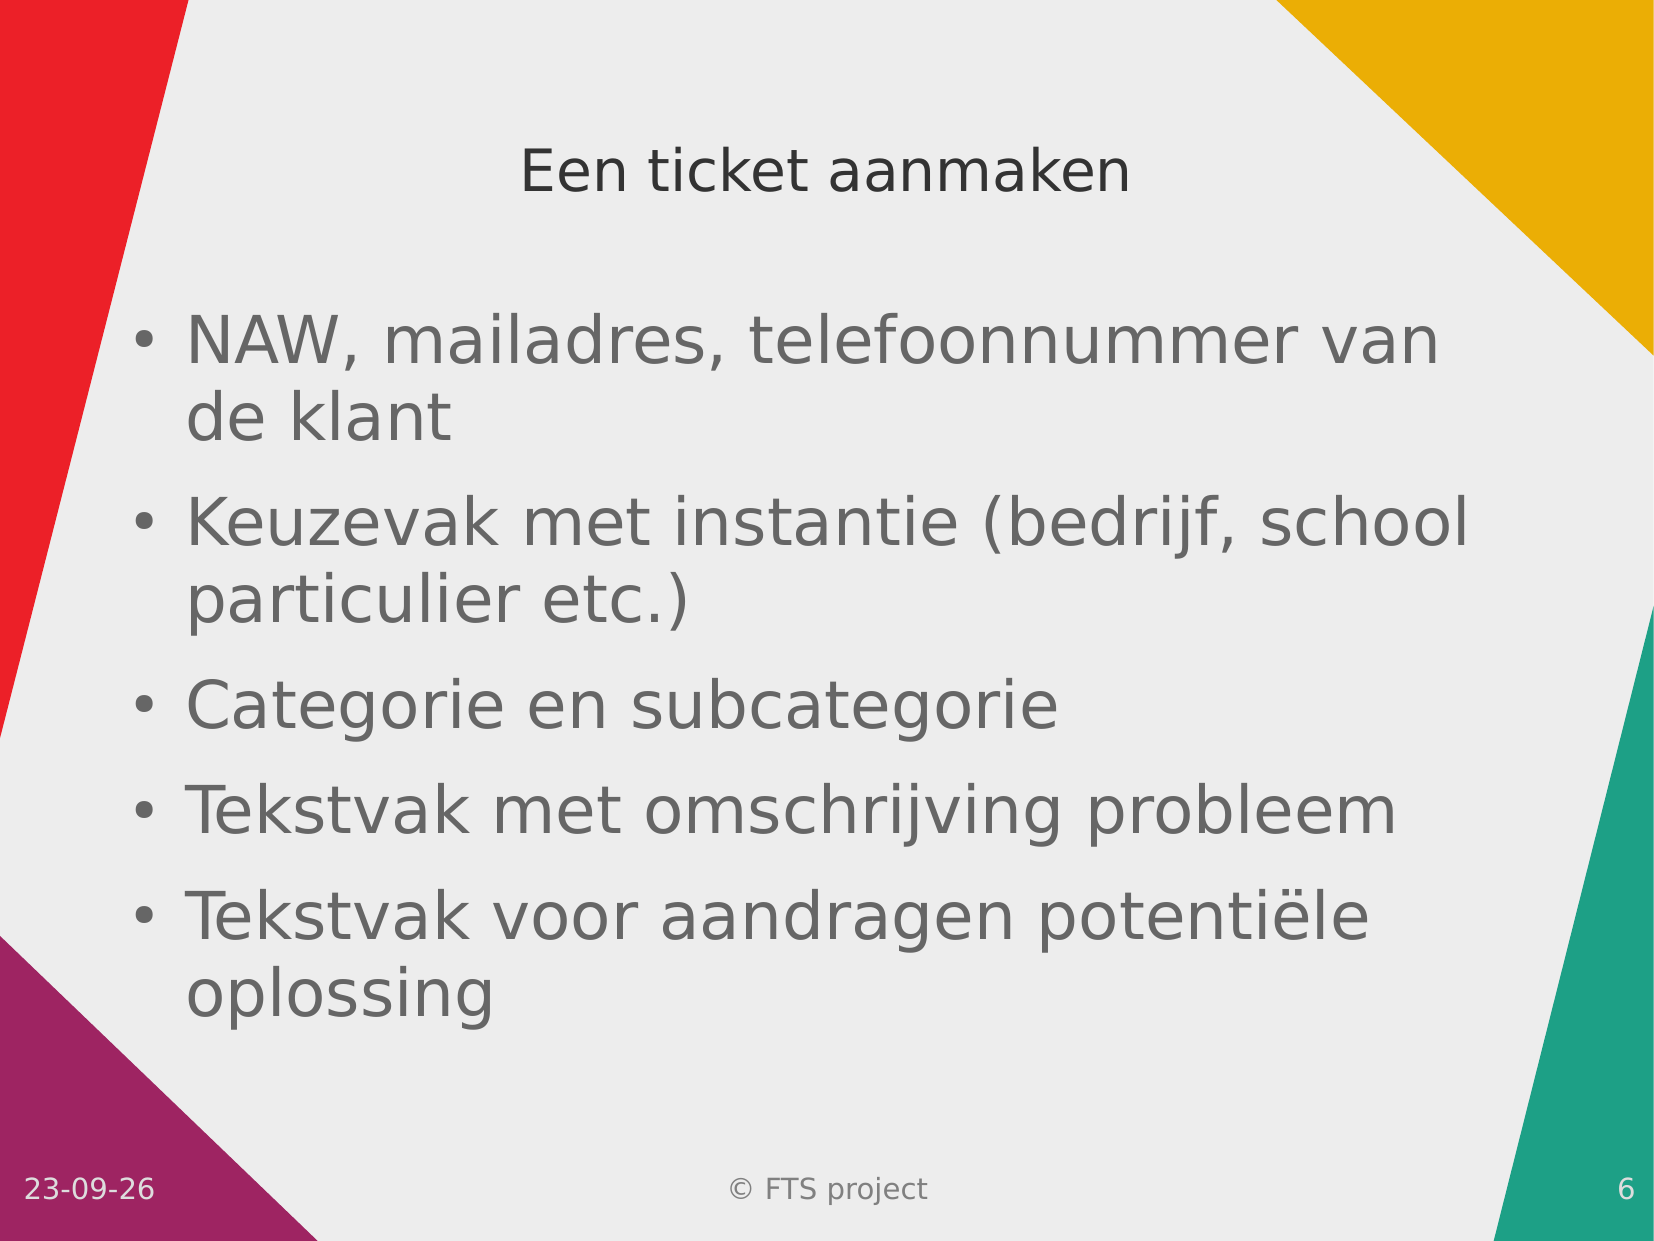

# Een ticket aanmaken
NAW, mailadres, telefoonnummer van de klant
Keuzevak met instantie (bedrijf, school particulier etc.)
Categorie en subcategorie
Tekstvak met omschrijving probleem
Tekstvak voor aandragen potentiële oplossing
© FTS project
6